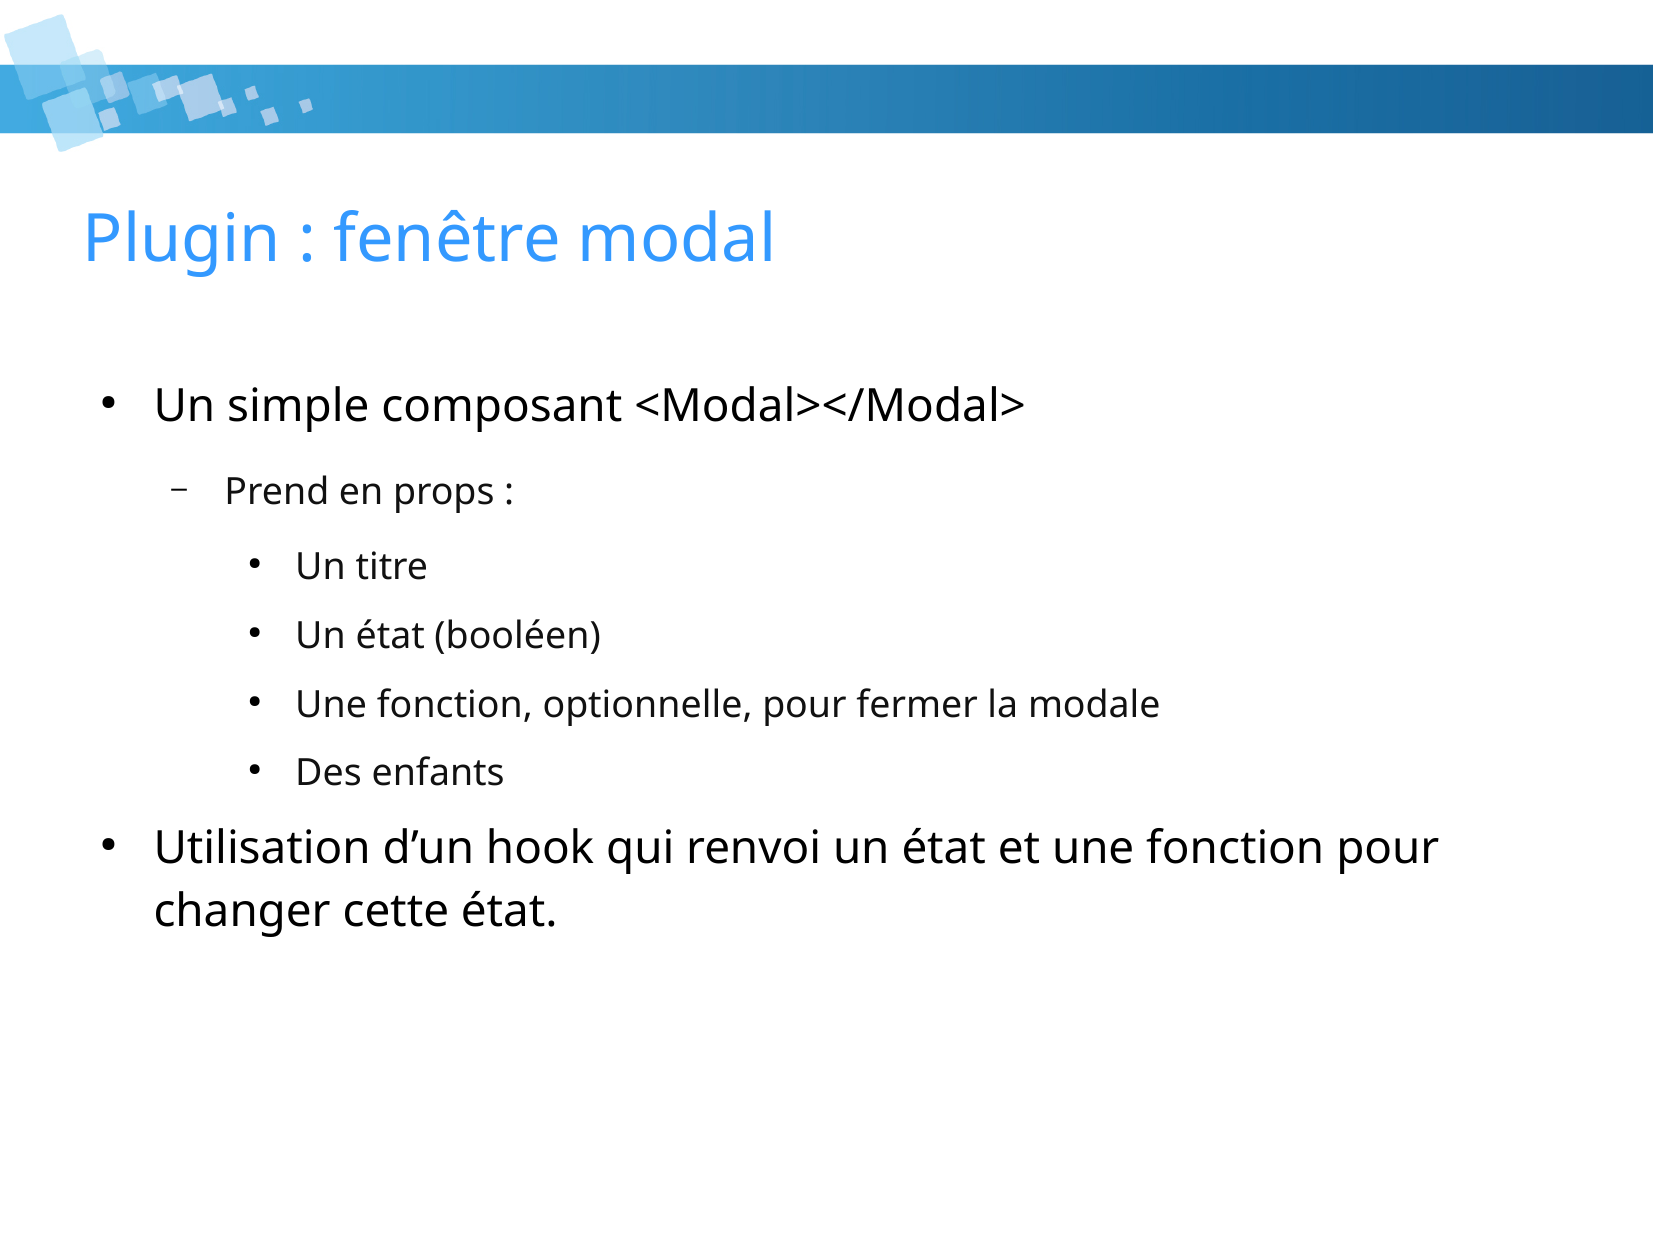

# Plugin : fenêtre modal
Un simple composant <Modal></Modal>
Prend en props :
Un titre
Un état (booléen)
Une fonction, optionnelle, pour fermer la modale
Des enfants
Utilisation d’un hook qui renvoi un état et une fonction pour changer cette état.